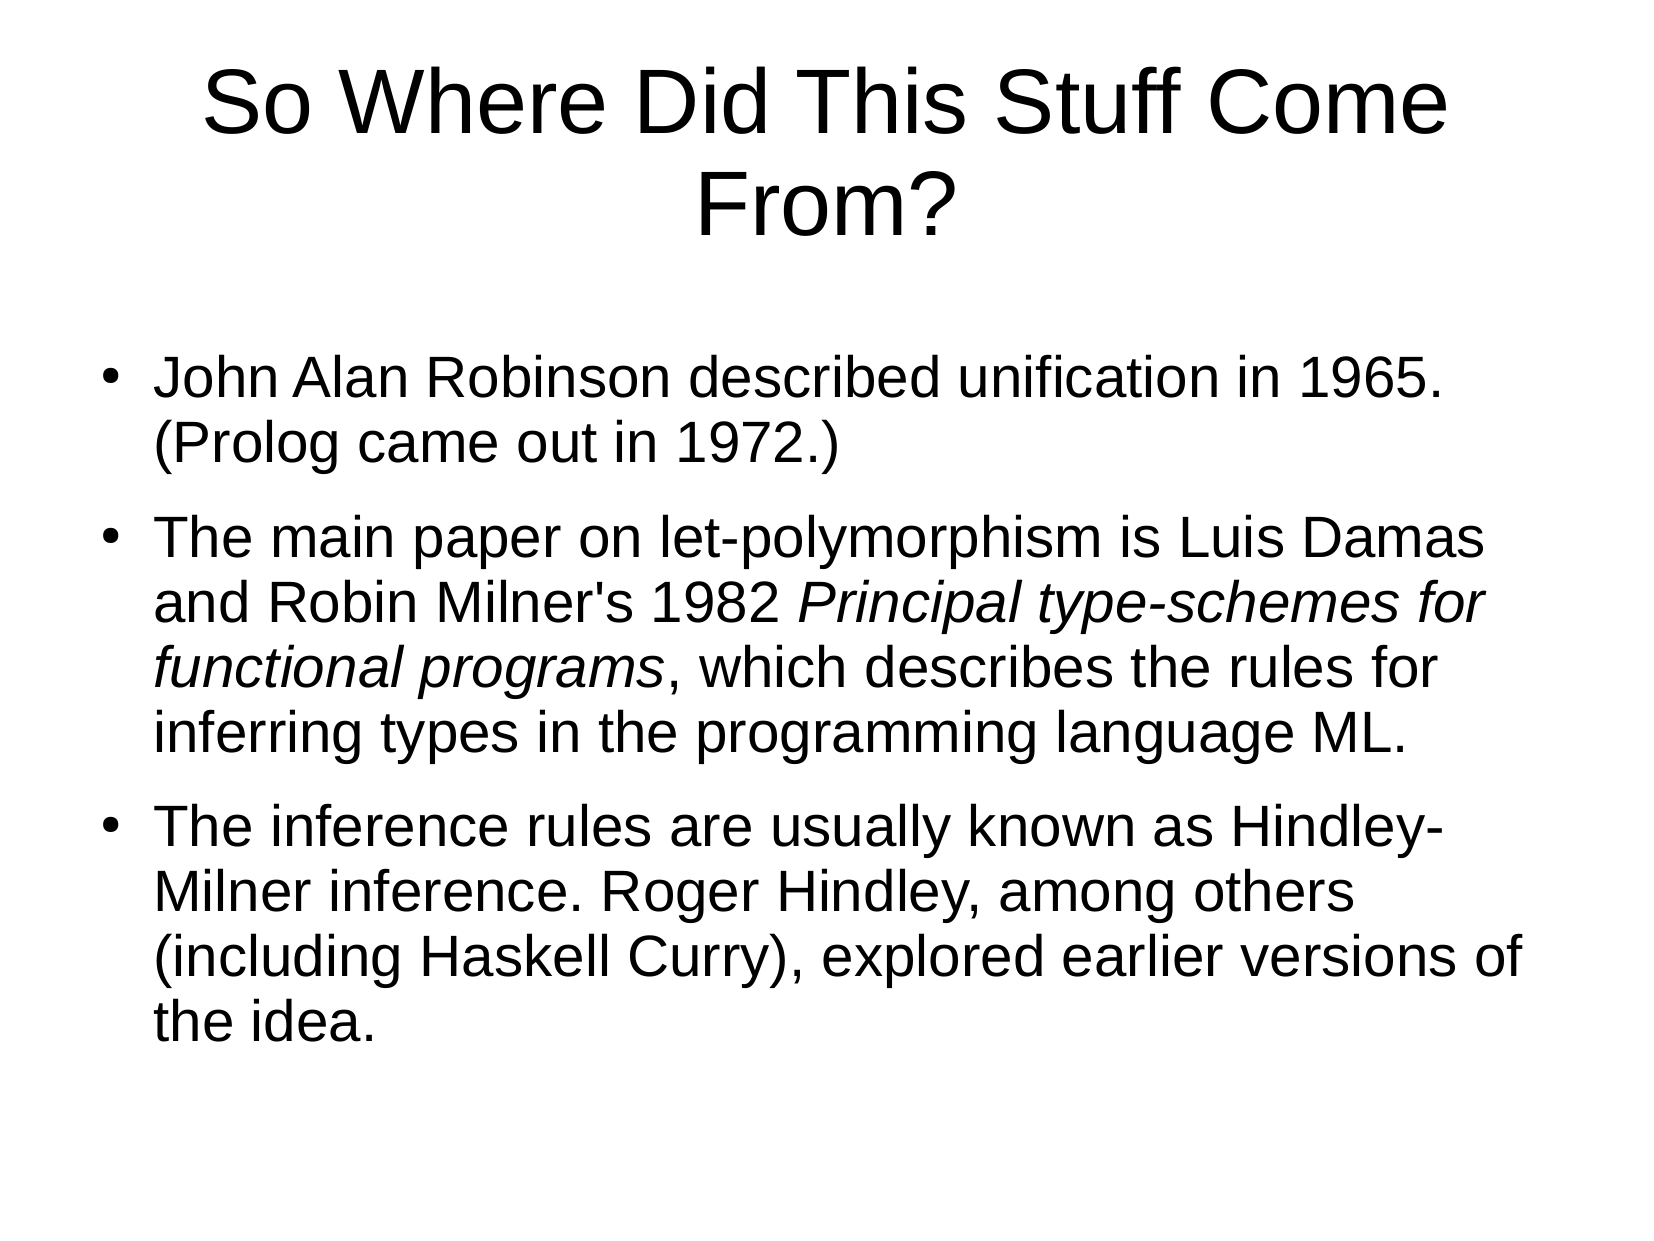

# So Where Did This Stuff Come From?
John Alan Robinson described unification in 1965. (Prolog came out in 1972.)
The main paper on let-polymorphism is Luis Damas and Robin Milner's 1982 Principal type-schemes for functional programs, which describes the rules for inferring types in the programming language ML.
The inference rules are usually known as Hindley-Milner inference. Roger Hindley, among others (including Haskell Curry), explored earlier versions of the idea.